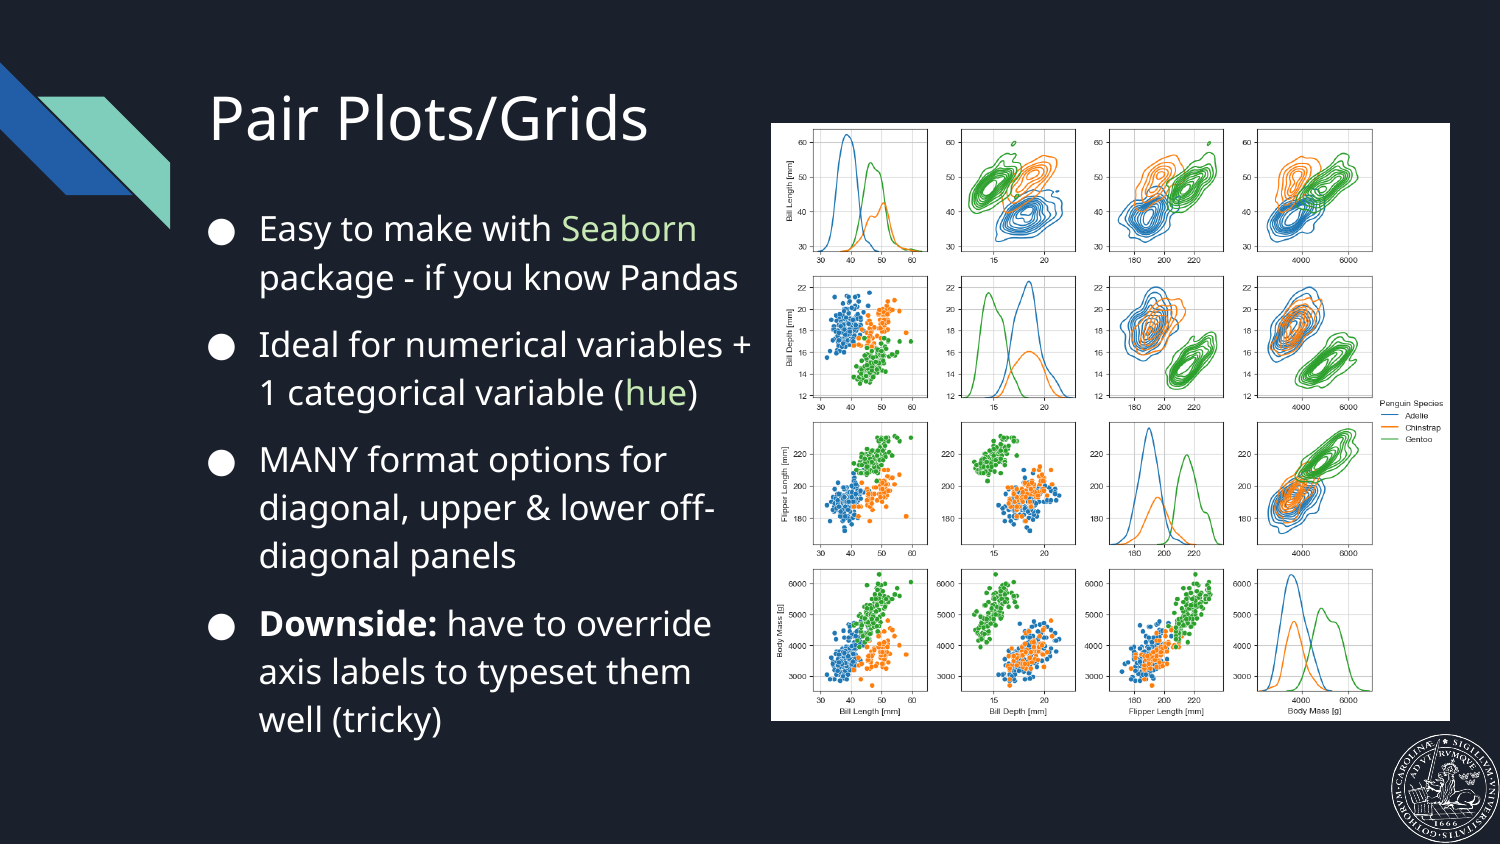

# Pair Plots/Grids
Easy to make with Seaborn package - if you know Pandas
Ideal for numerical variables + 1 categorical variable (hue)
MANY format options for diagonal, upper & lower off-diagonal panels
Downside: have to override axis labels to typeset them well (tricky)